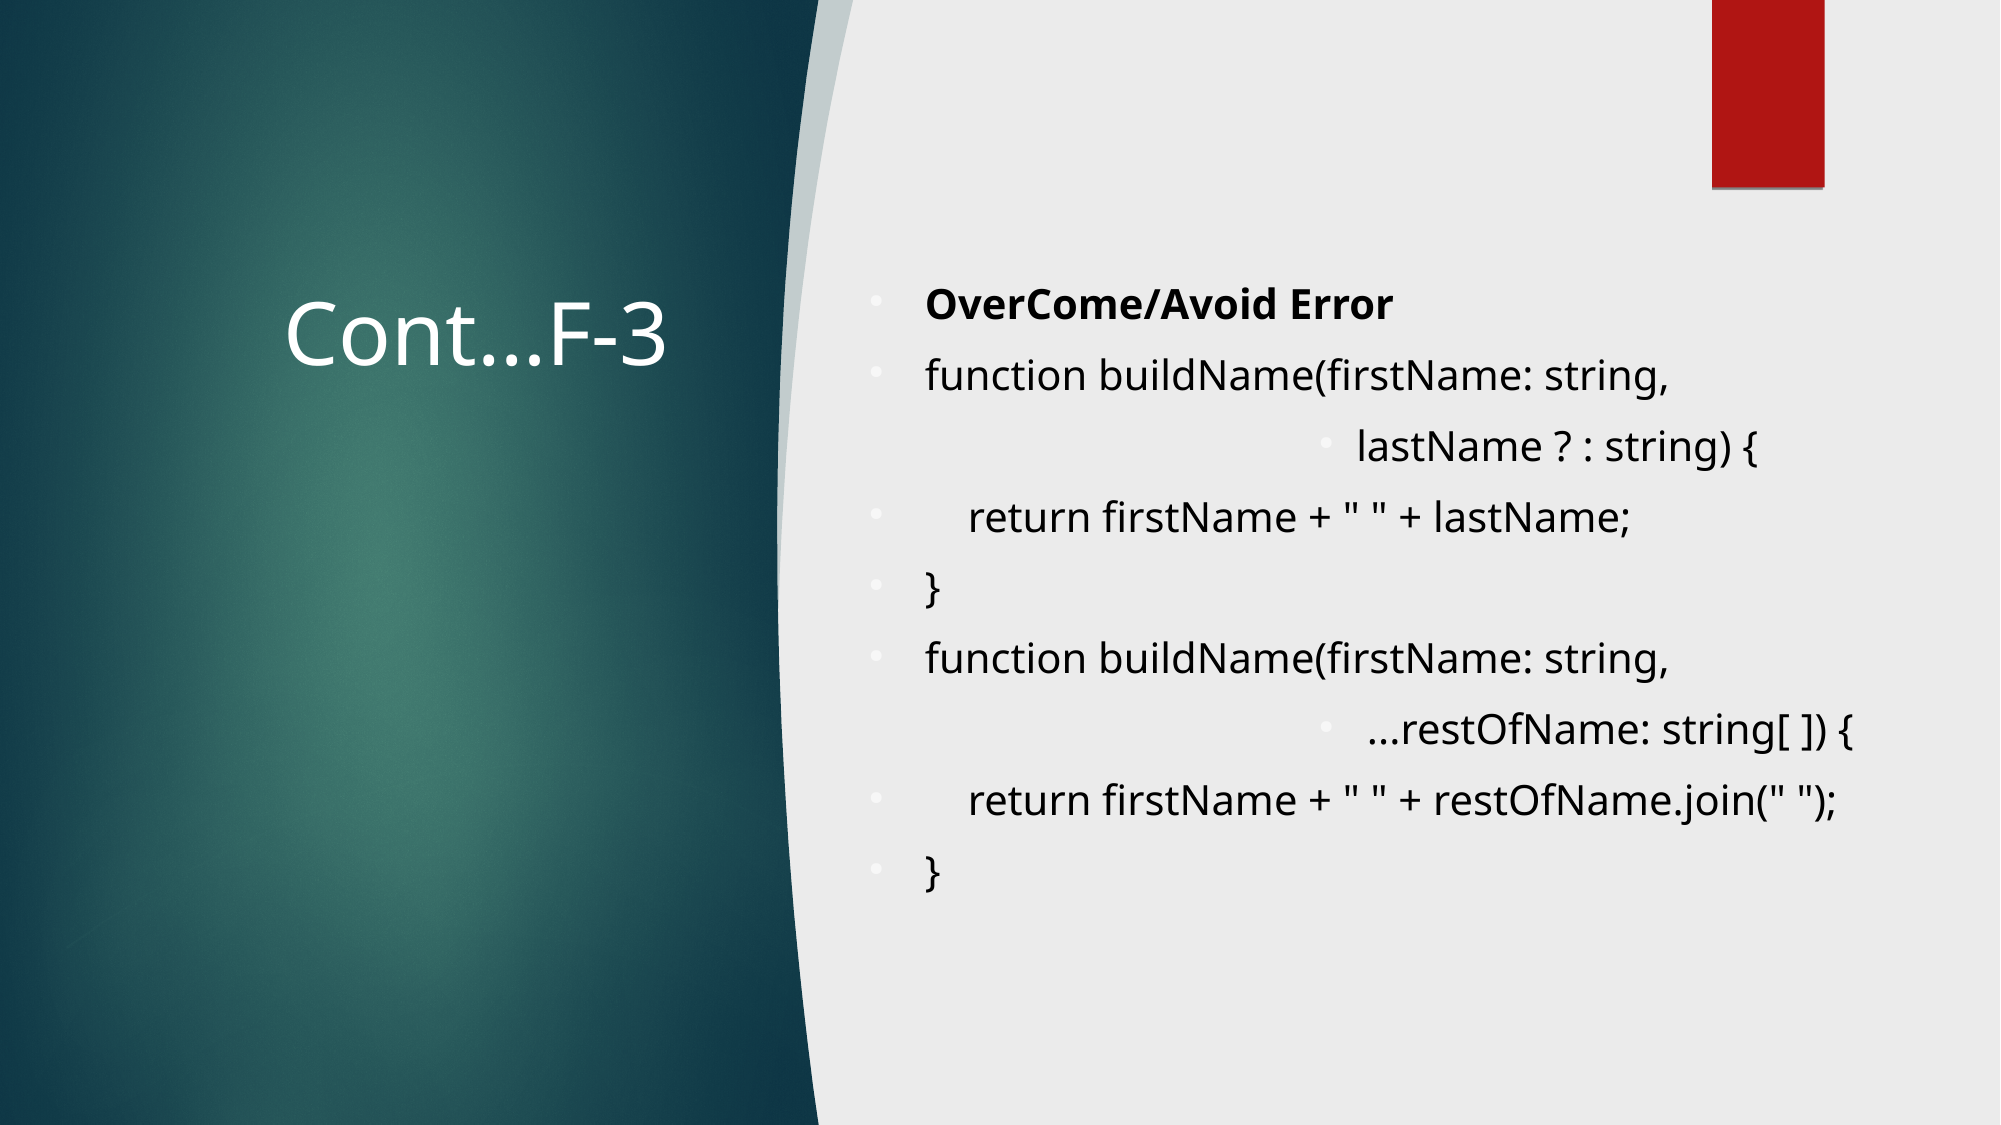

# Cont…F-3
OverCome/Avoid Error
function buildName(firstName: string,
lastName ? : string) {
 return firstName + " " + lastName;
}
function buildName(firstName: string,
 ...restOfName: string[ ]) {
 return firstName + " " + restOfName.join(" ");
}